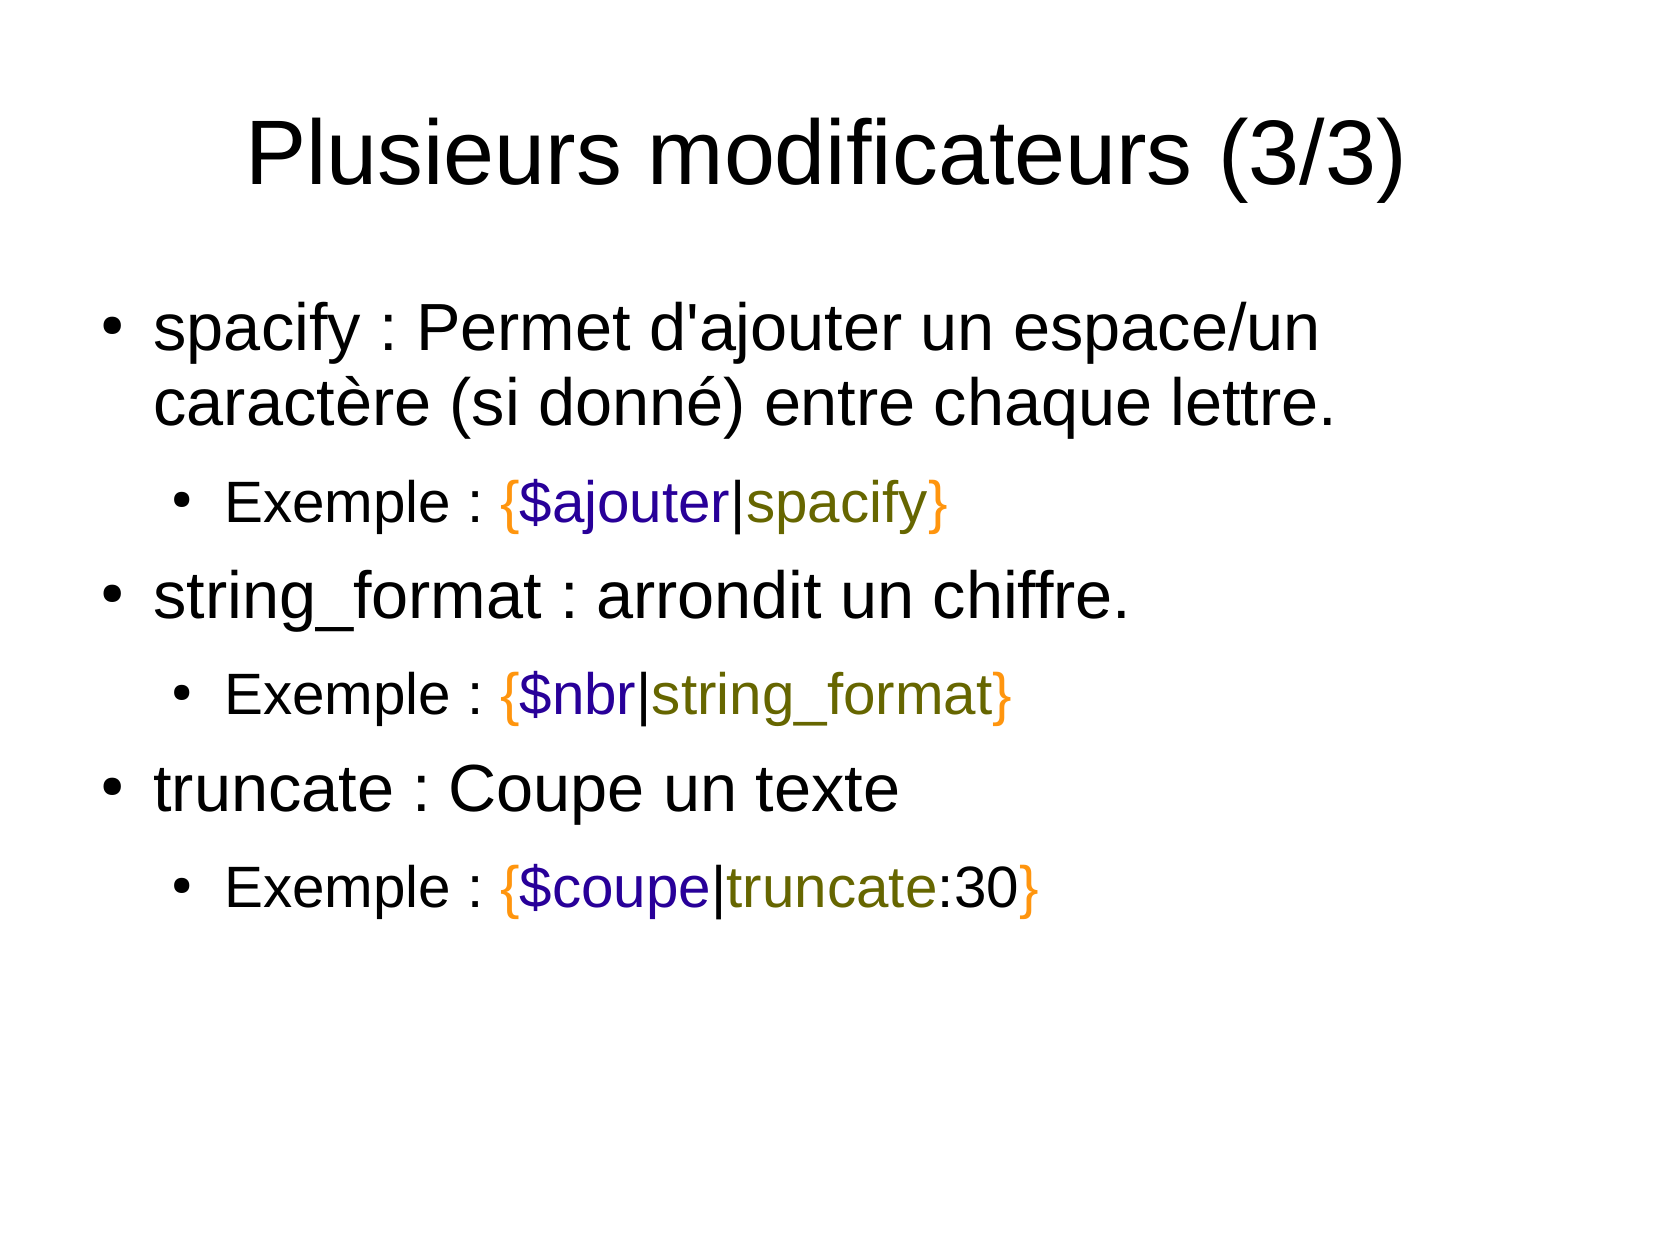

# Plusieurs modificateurs (3/3)
spacify : Permet d'ajouter un espace/un caractère (si donné) entre chaque lettre.
Exemple : {$ajouter|spacify}
string_format :	arrondit un chiffre.
Exemple : {$nbr|string_format}
truncate :	Coupe un texte
Exemple : {$coupe|truncate:30}